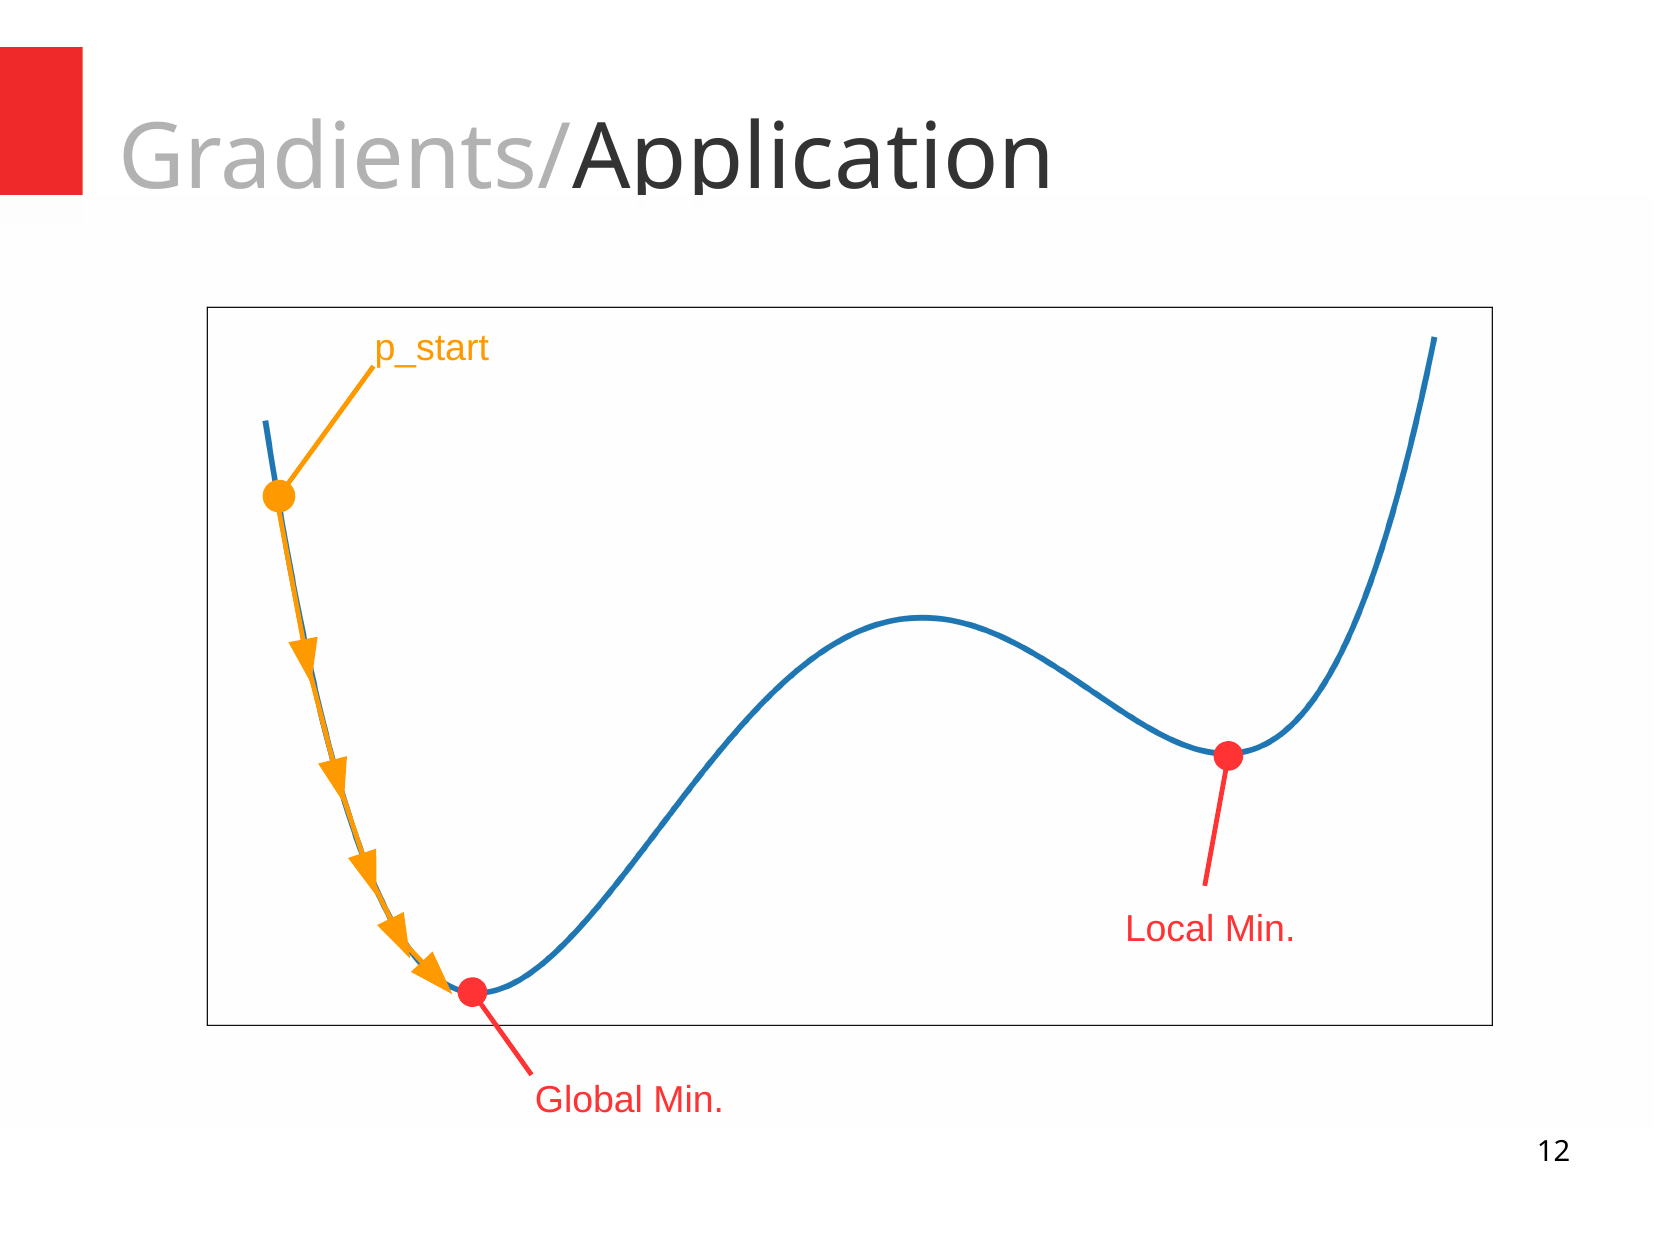

# Gradients/Application
p_start
Local Min.
Global Min.
12